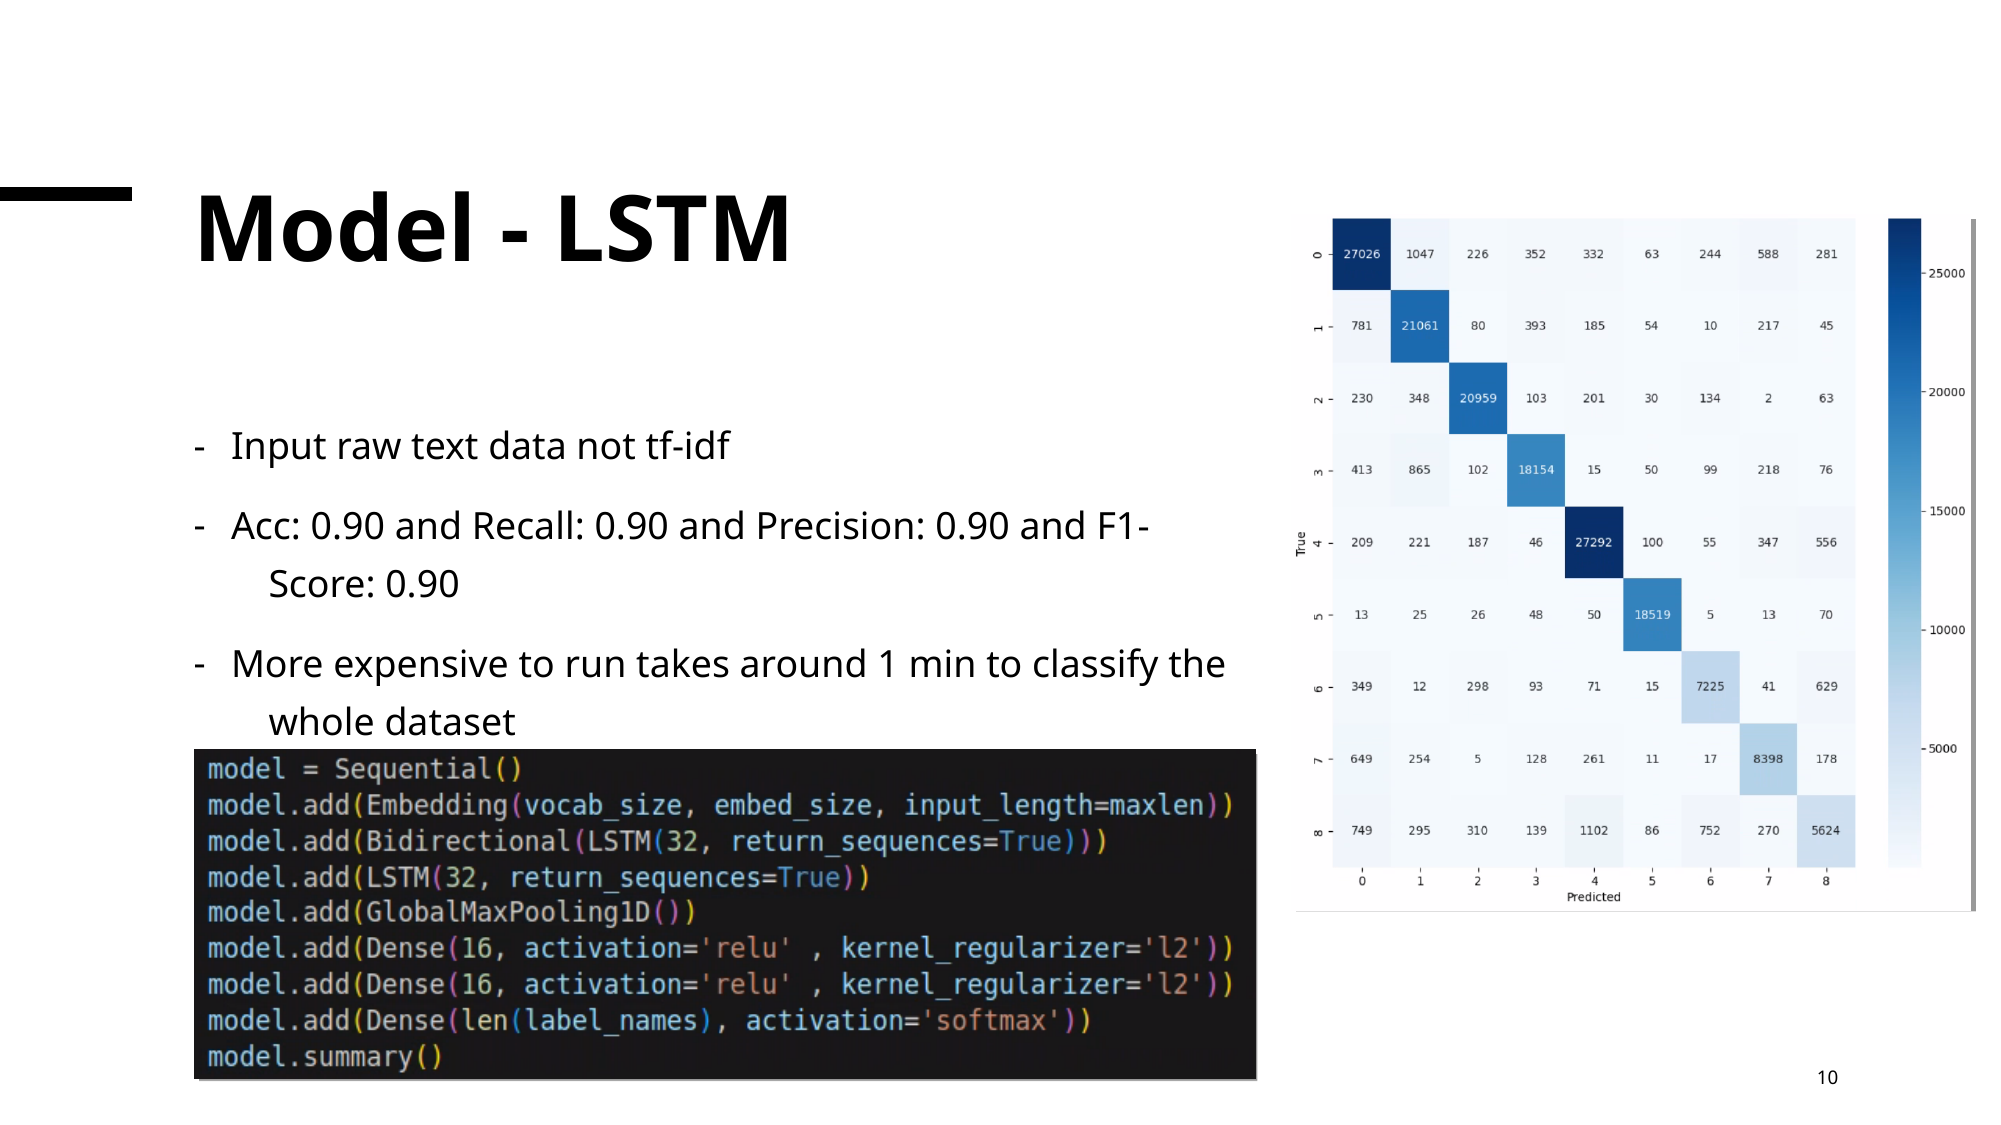

# Model - LSTM
Input raw text data not tf-idf
Acc: 0.90 and Recall: 0.90 and Precision: 0.90 and F1-Score: 0.90
More expensive to run takes around 1 min to classify the whole dataset